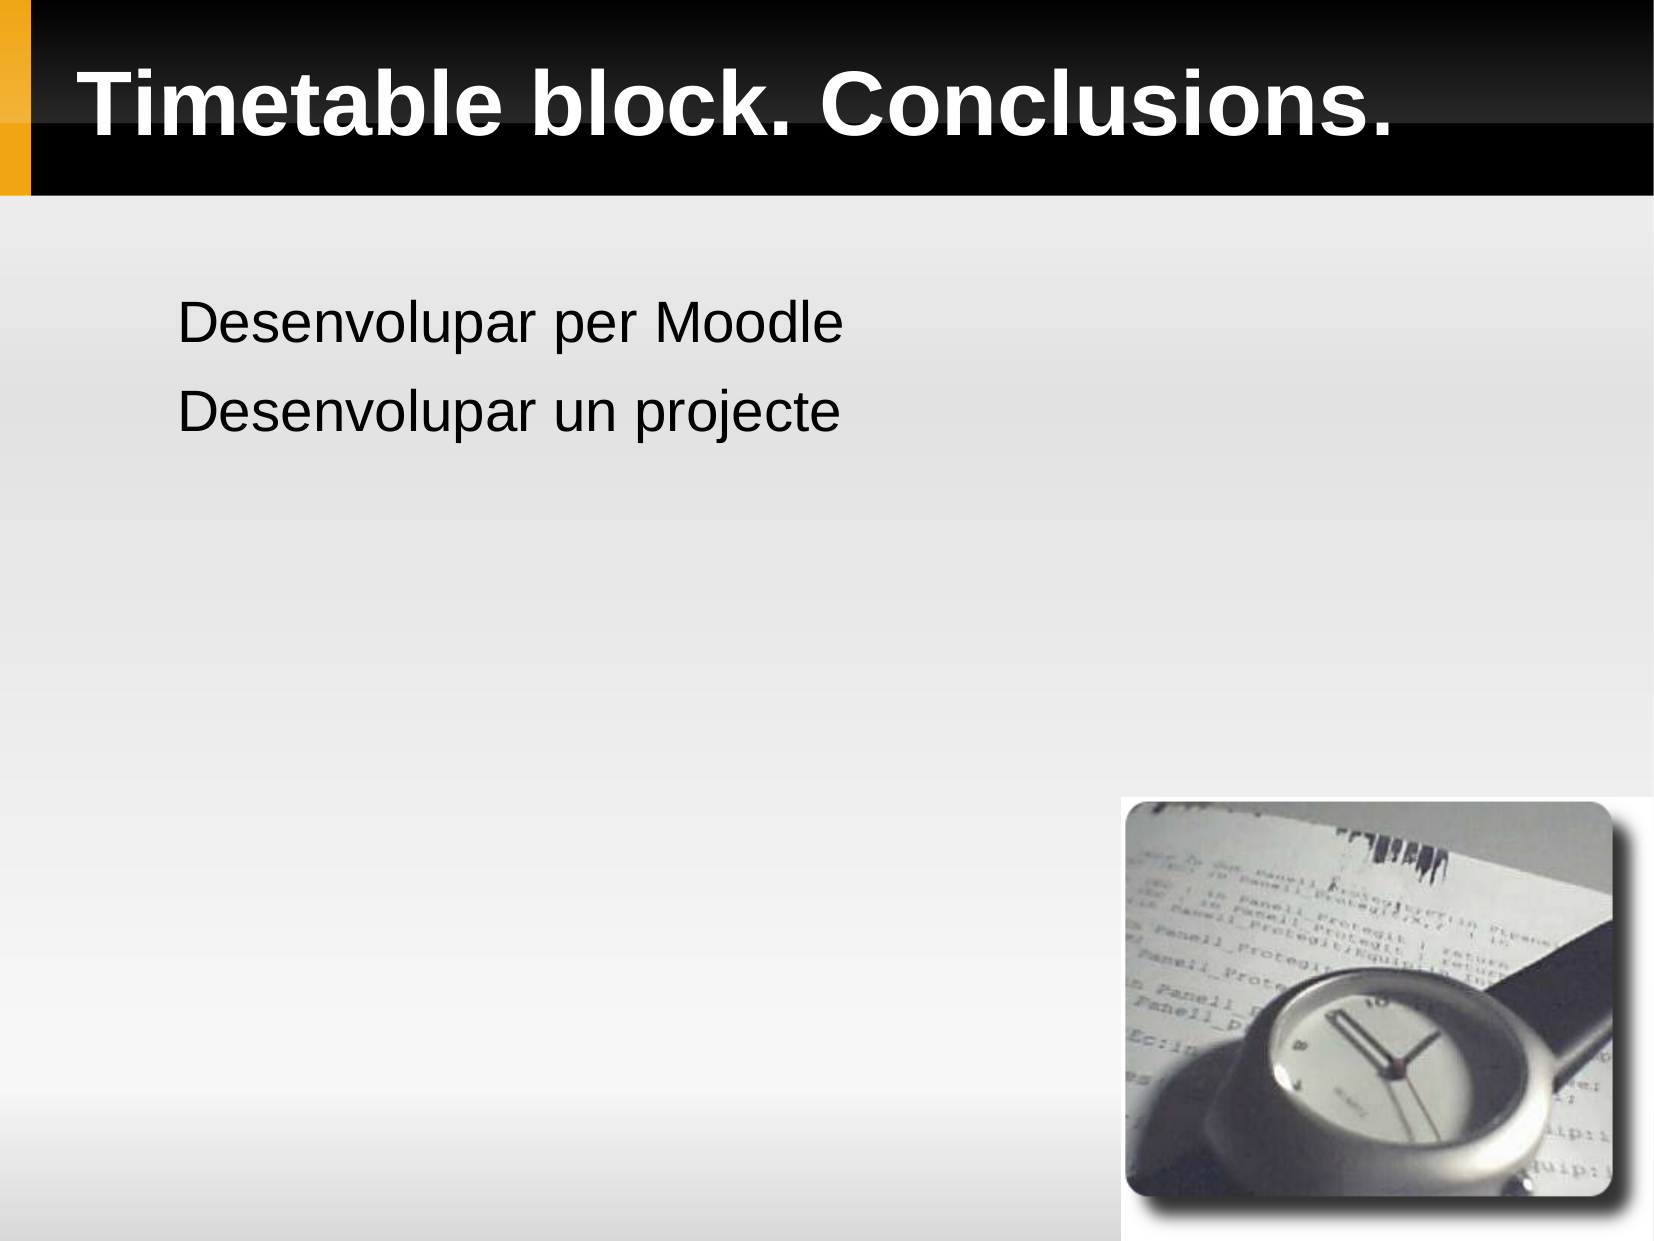

# Timetable block. Conclusions.
Desenvolupar per Moodle
Desenvolupar un projecte